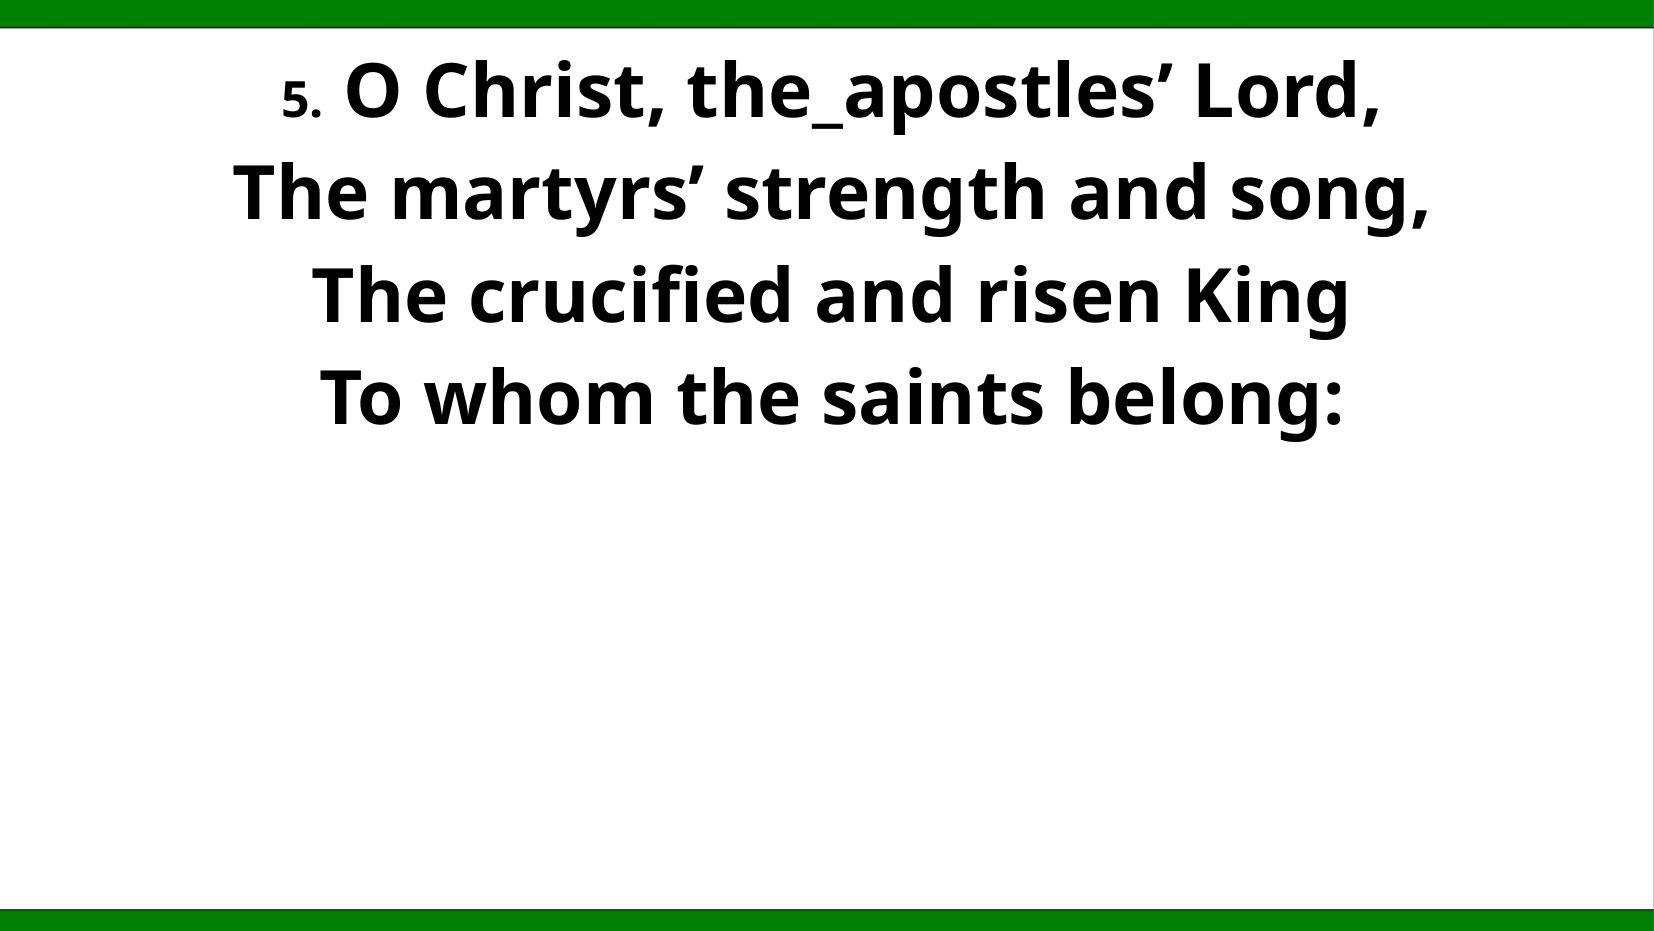

5. O Christ, the_apostles’ Lord,
The martyrs’ strength and song,
The crucified and risen King
To whom the saints belong: